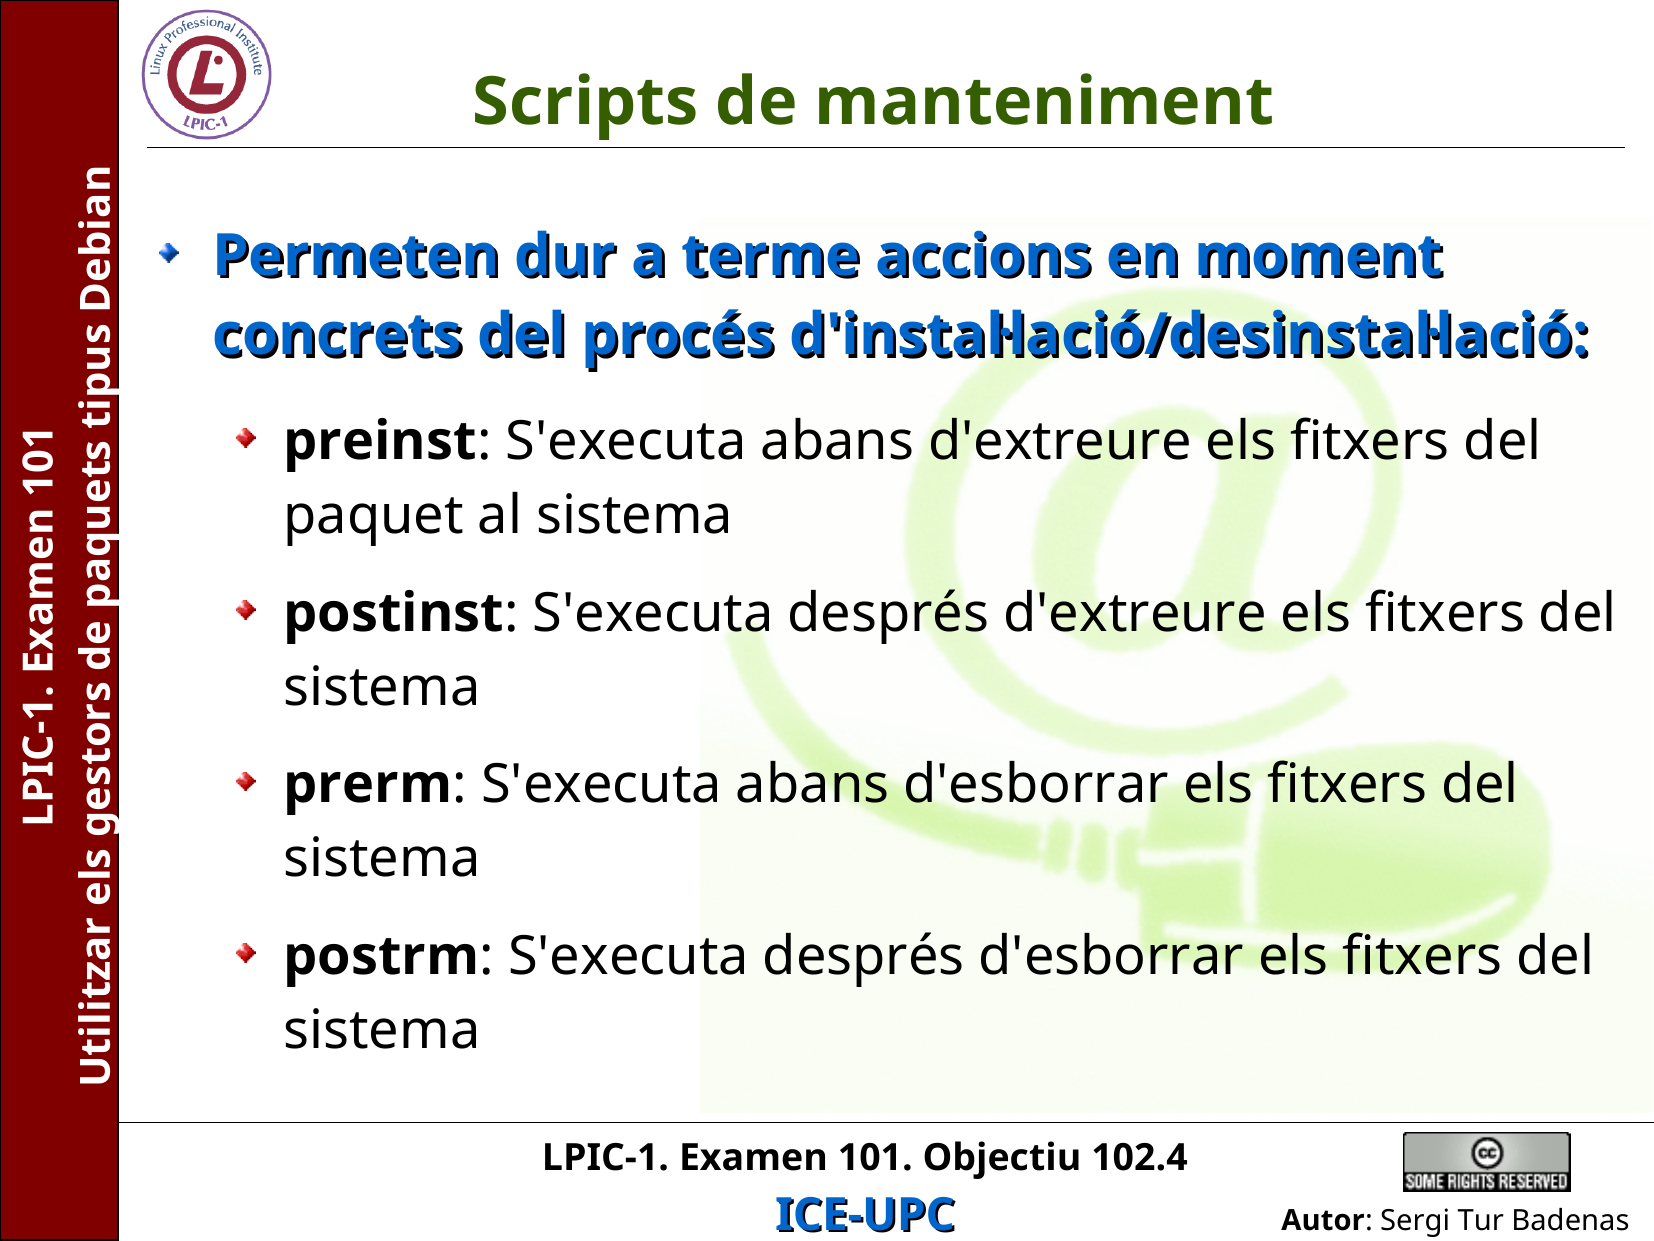

# Scripts de manteniment
Permeten dur a terme accions en moment concrets del procés d'instal·lació/desinstal·lació:
preinst: S'executa abans d'extreure els fitxers del paquet al sistema
postinst: S'executa després d'extreure els fitxers del sistema
prerm: S'executa abans d'esborrar els fitxers del sistema
postrm: S'executa després d'esborrar els fitxers del sistema